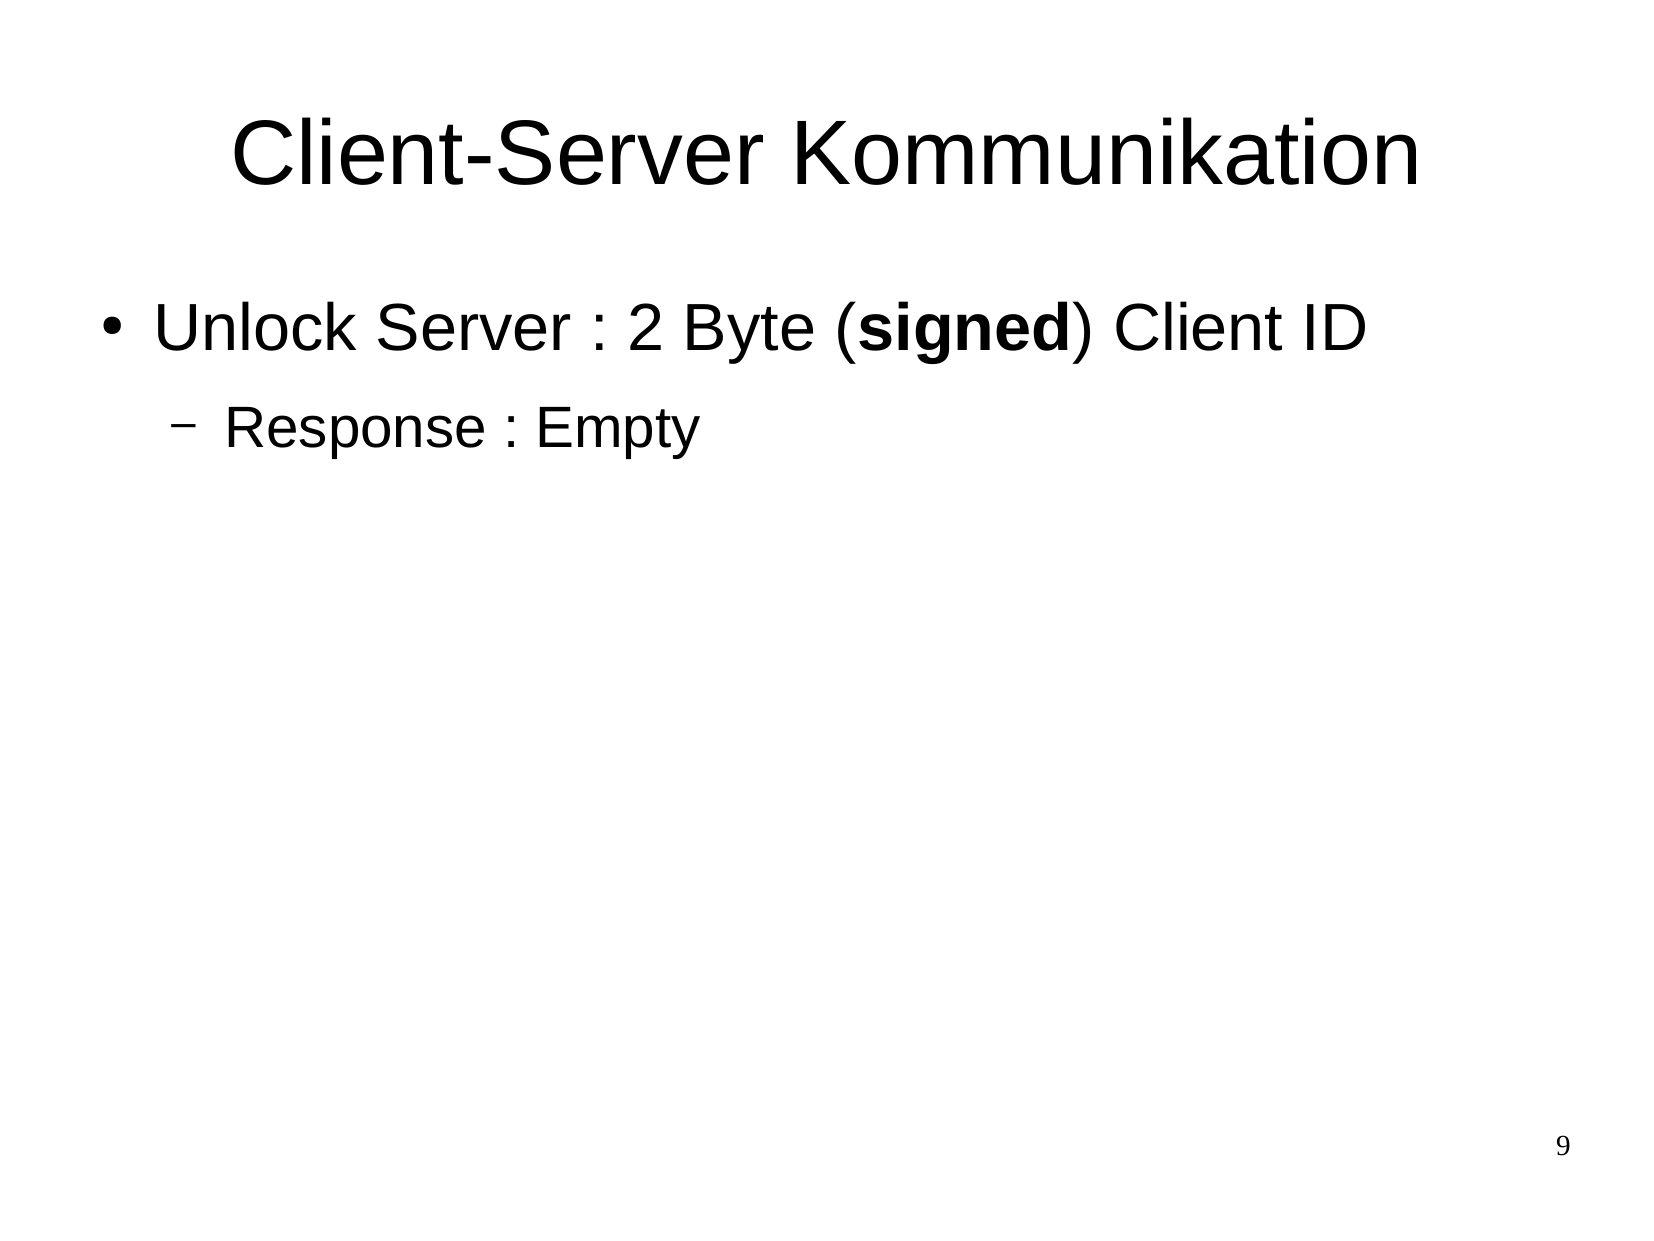

# Client-Server Kommunikation
Unlock Server : 2 Byte (signed) Client ID
Response : Empty
9